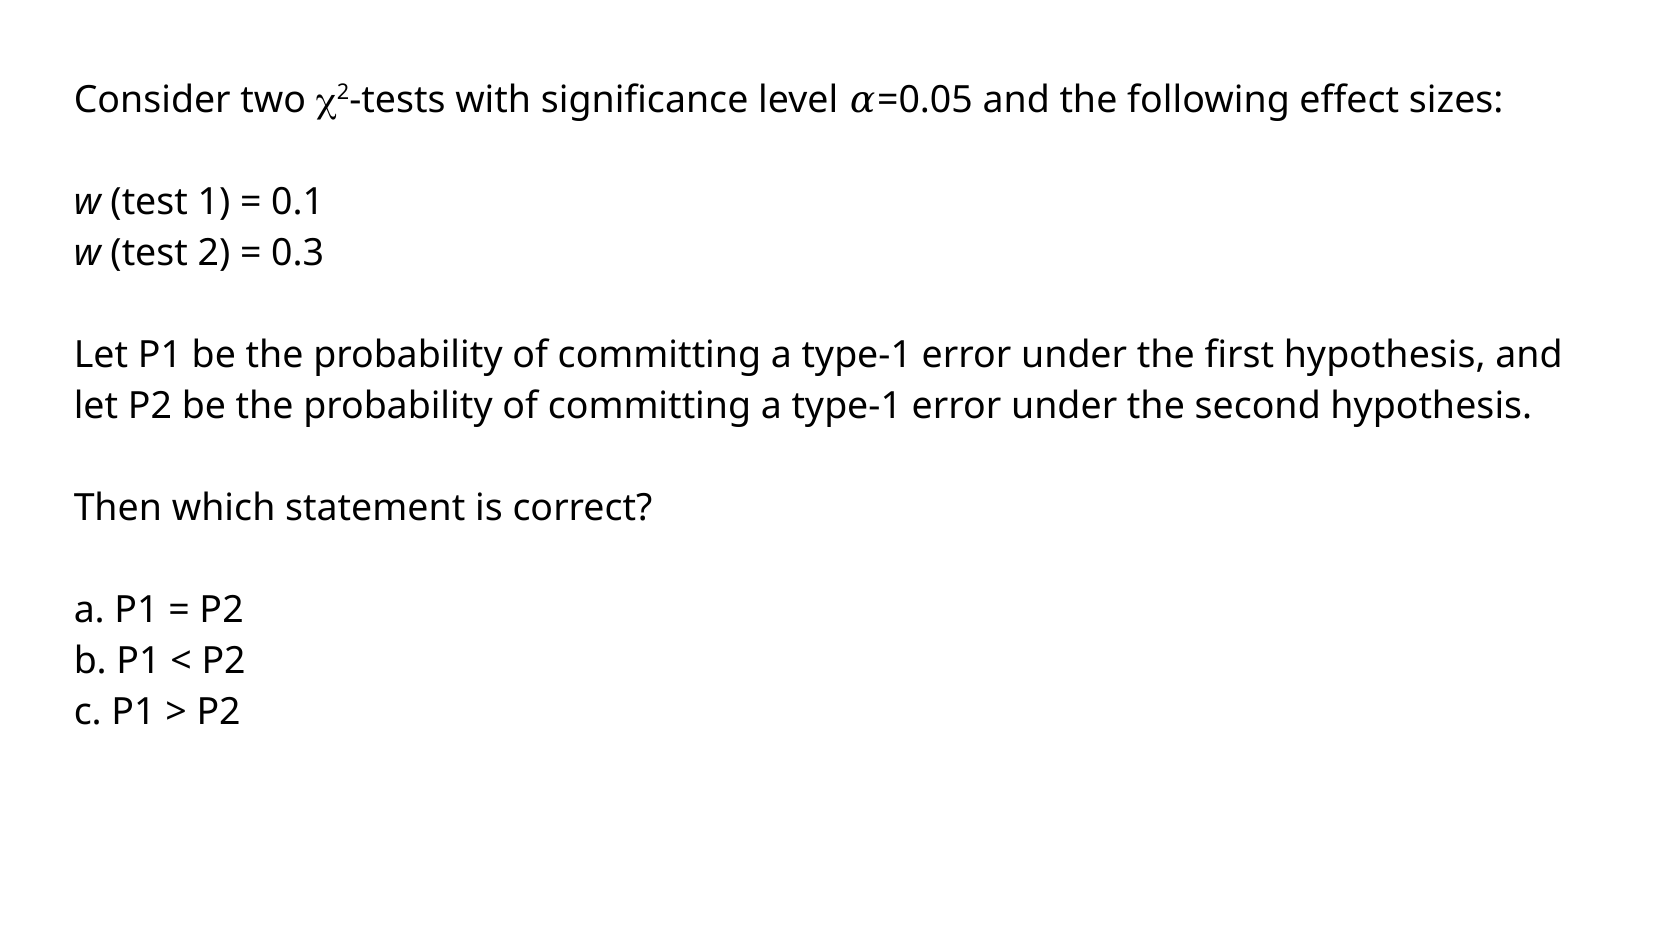

Consider two c2-tests with significance level 𝛼=0.05 and the following effect sizes:
w (test 1) = 0.1
w (test 2) = 0.3
Let P1 be the probability of committing a type-1 error under the first hypothesis, and
let P2 be the probability of committing a type-1 error under the second hypothesis.
Then which statement is correct?
a. P1 = P2
b. P1 < P2
c. P1 > P2